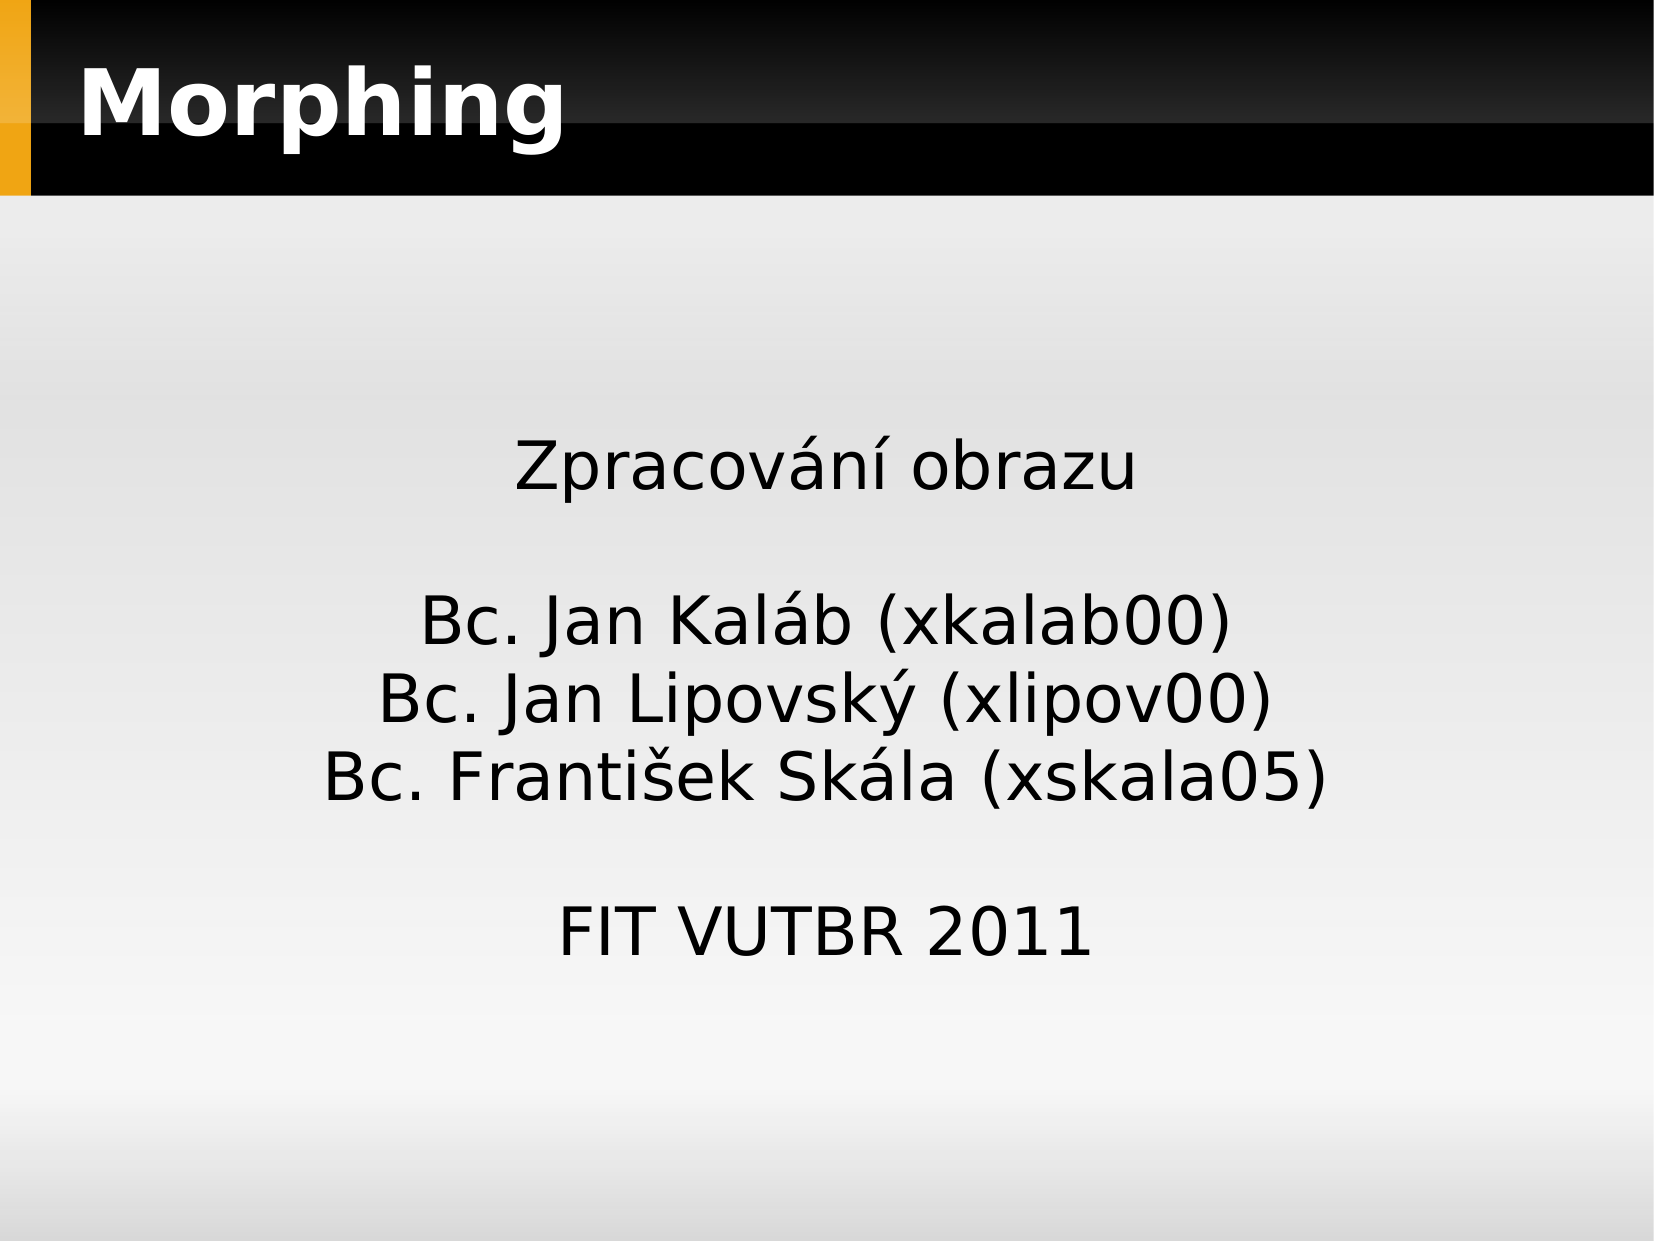

Morphing
# Zpracování obrazu
Bc. Jan Kaláb (xkalab00)
Bc. Jan Lipovský (xlipov00)
Bc. František Skála (xskala05)
FIT VUTBR 2011